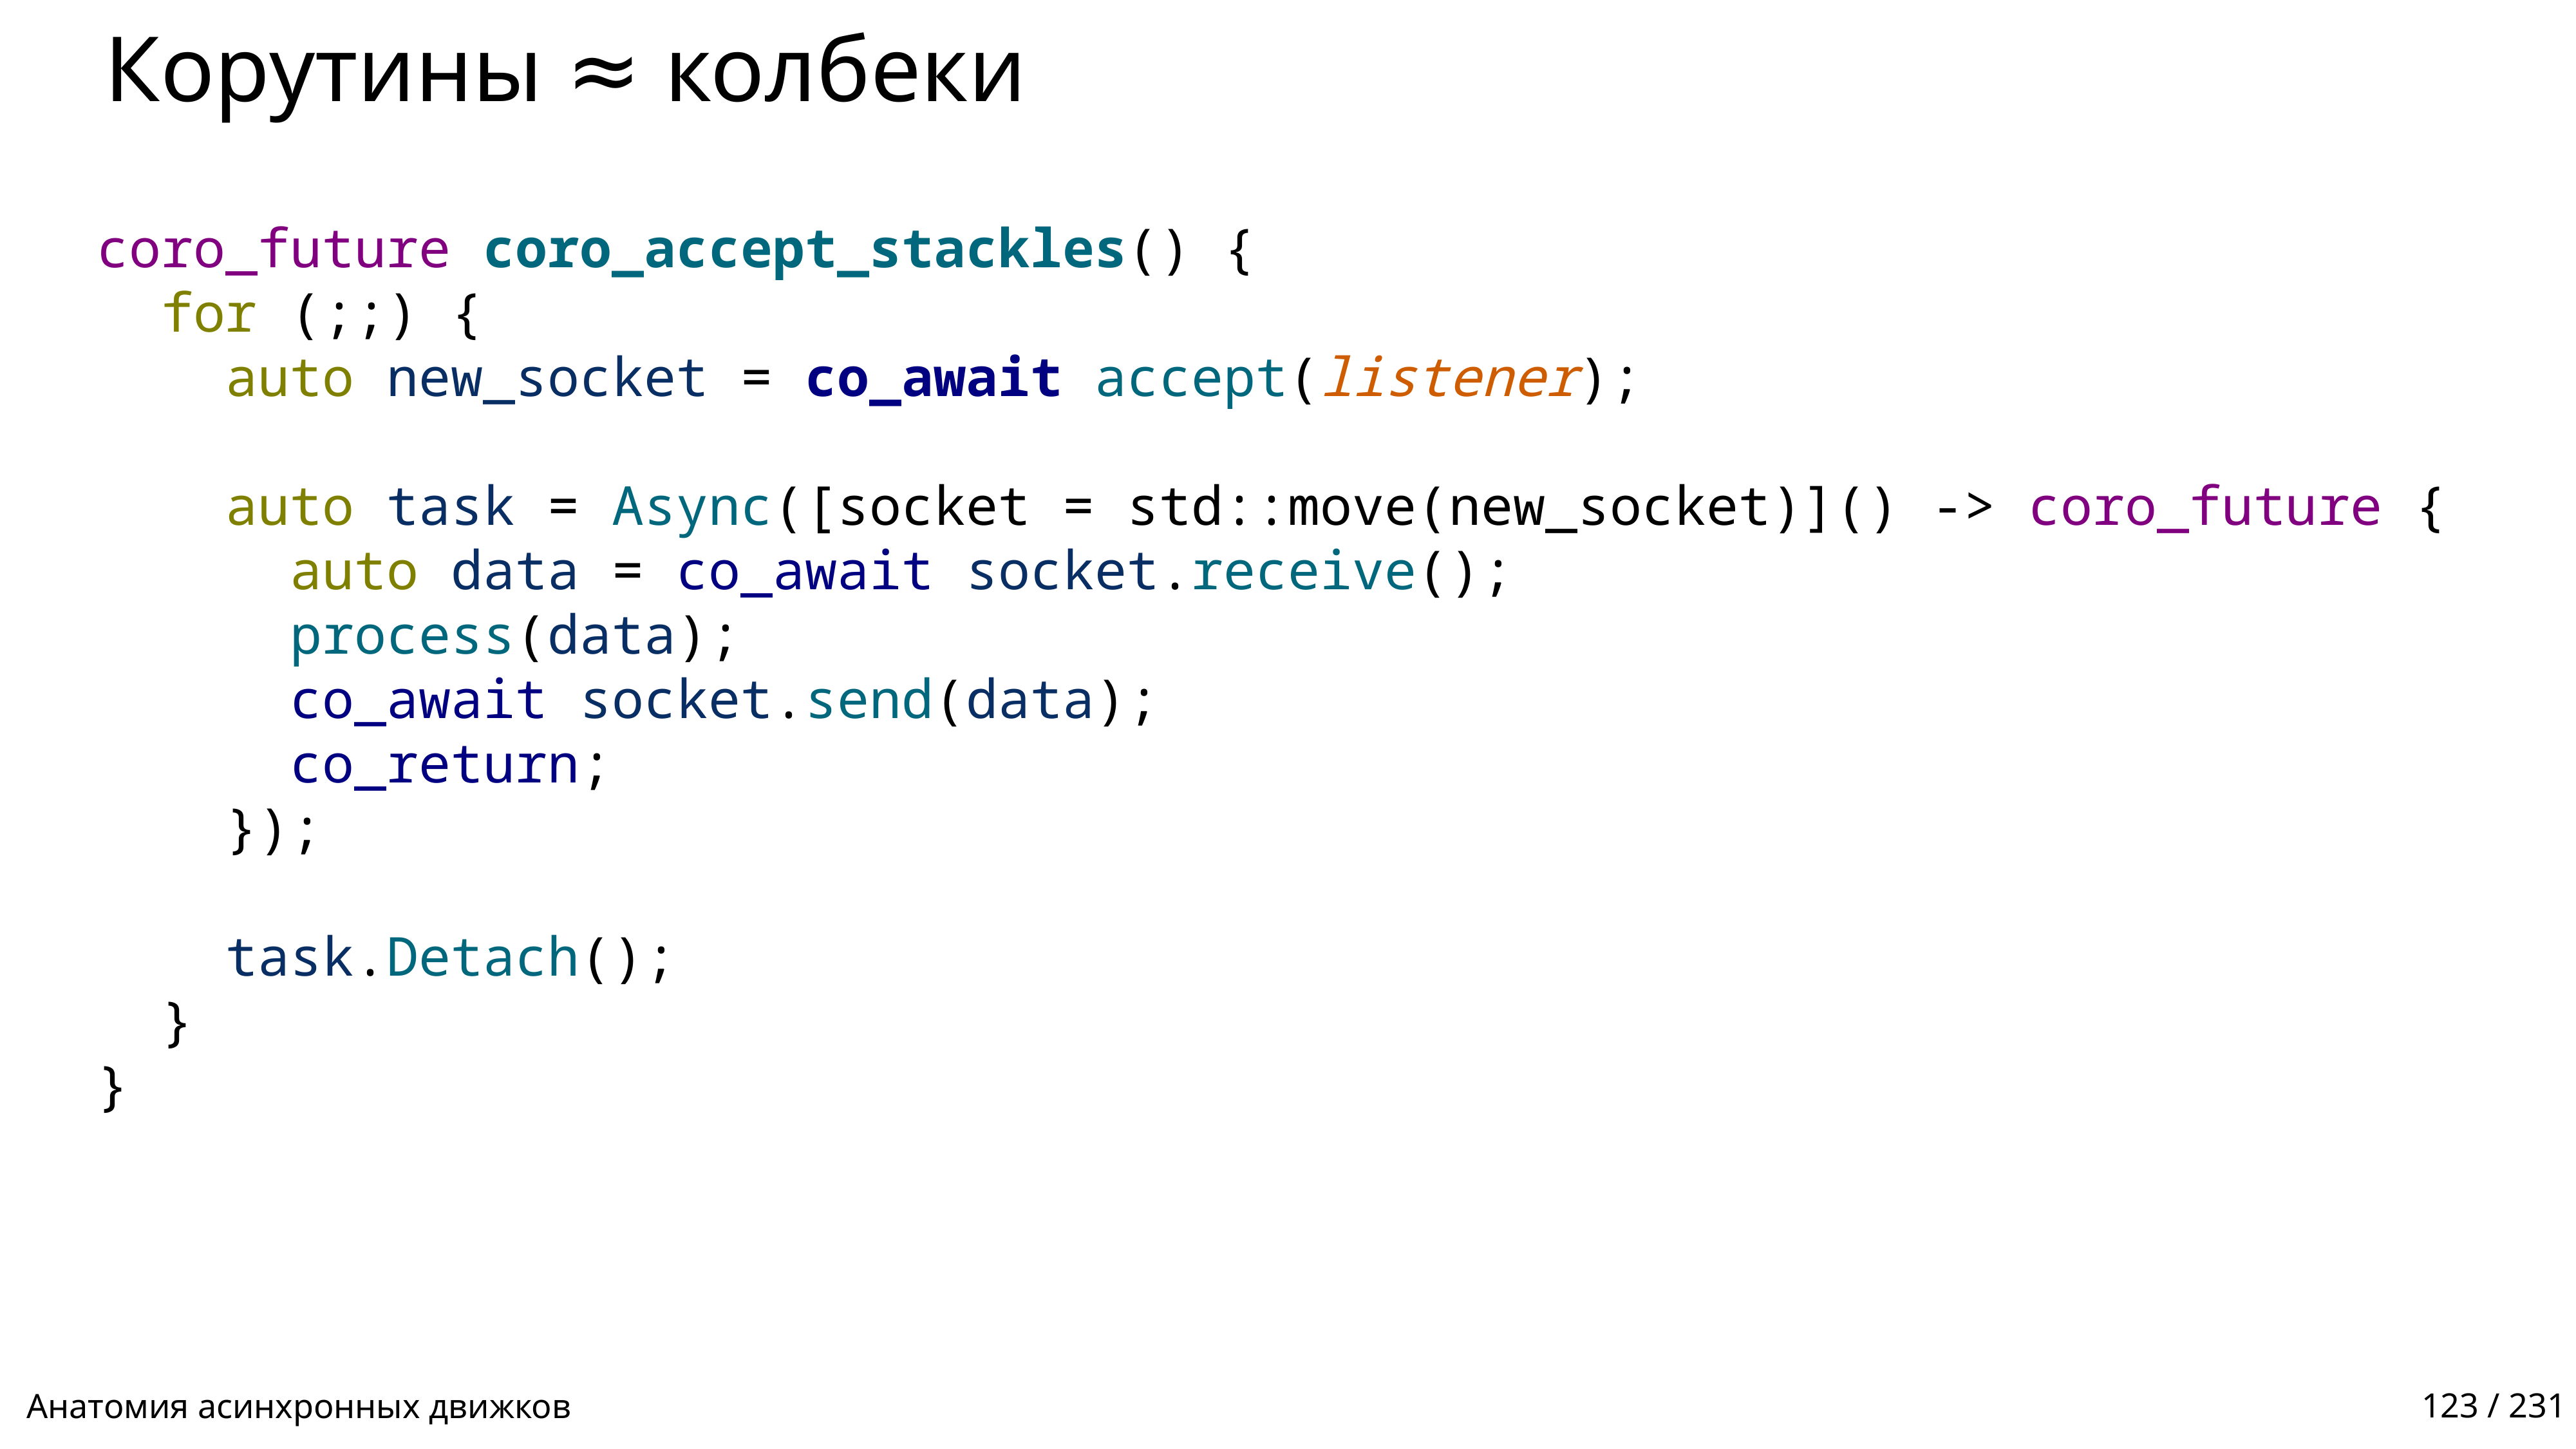

# Корутины ≈ колбеки
coro_future coro_accept_stackles() {
 for (;;) {
 auto new_socket = co_await accept(listener);
 auto task = Async([socket = std::move(new_socket)]() -> coro_future {
 auto data = co_await socket.receive();
 process(data);
 co_await socket.send(data);
 co_return;
 });
 task.Detach();
 }
}
Анатомия асинхронных движков